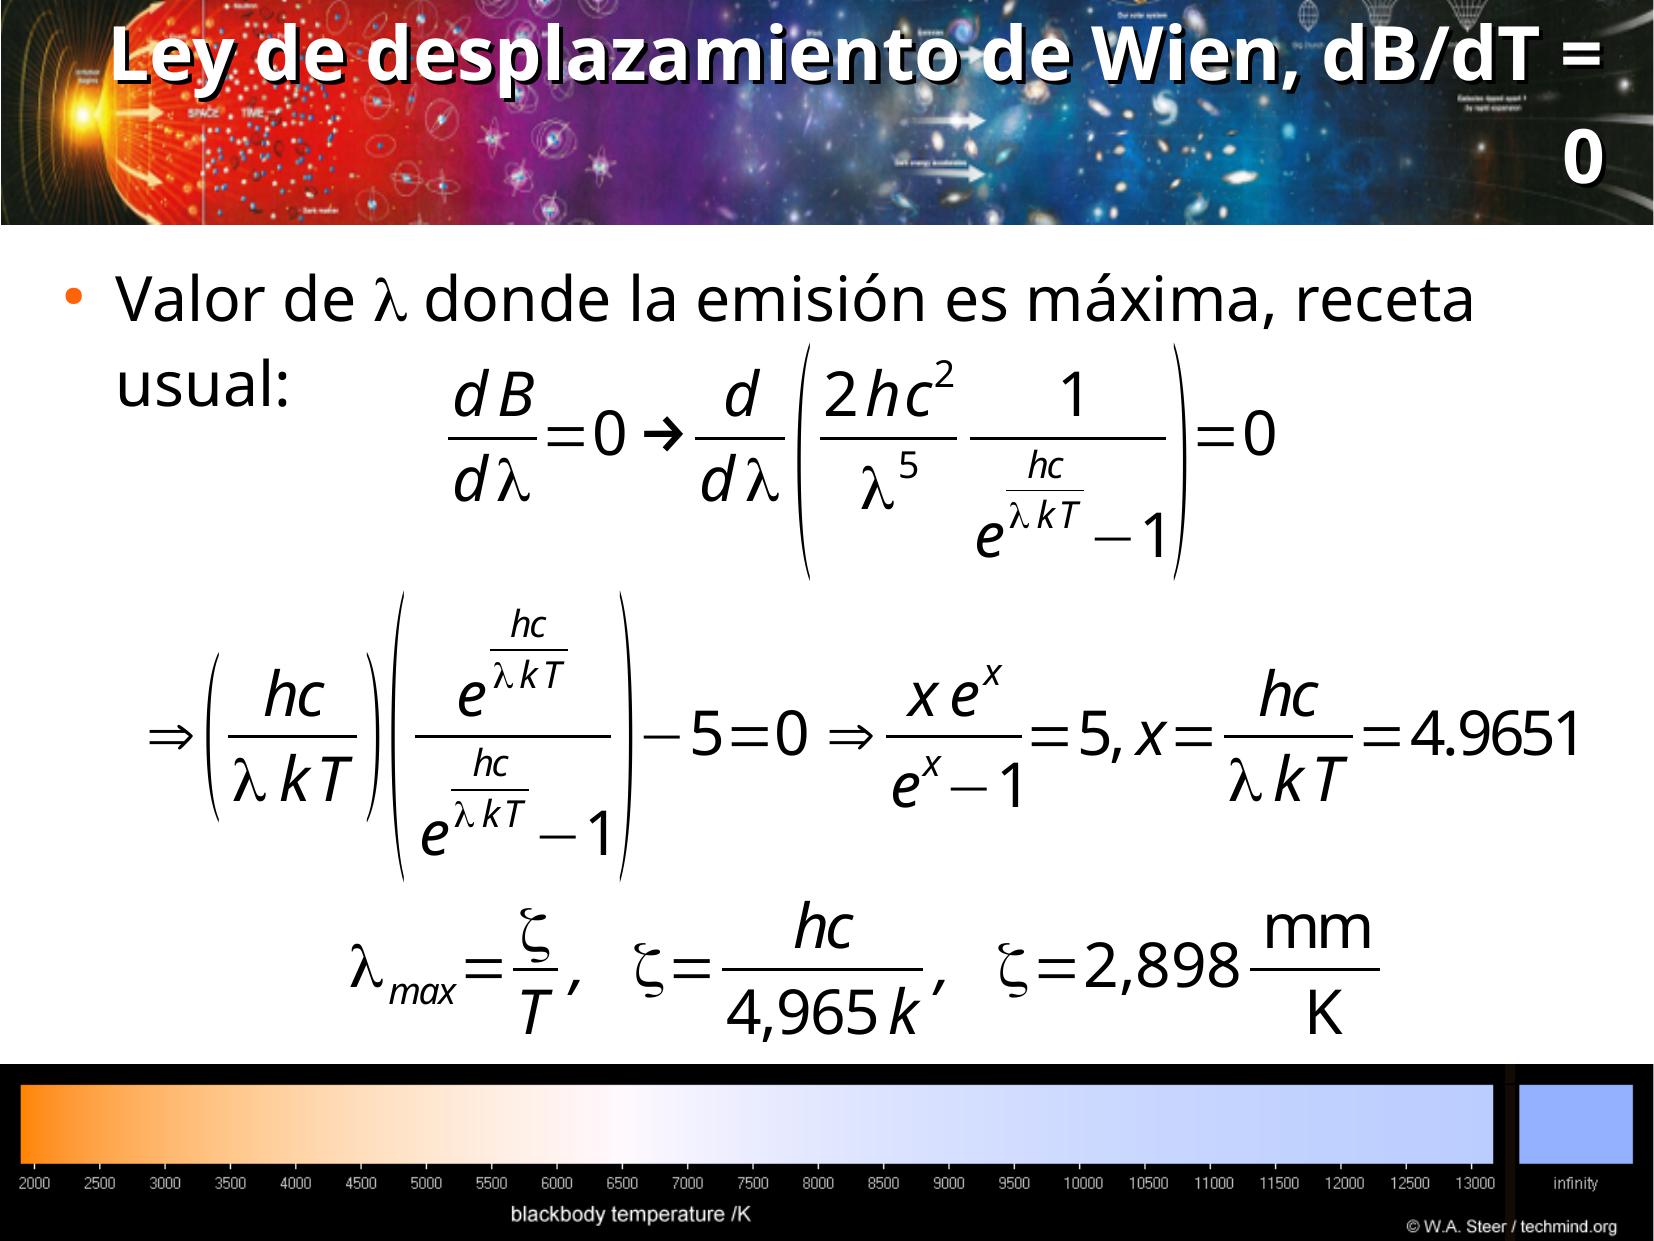

# Ley de desplazamiento de Wien, dB/dT = 0
Valor de l donde la emisión es máxima, receta usual:
{ {d B} over {d %lambda} } =
Sep 22, 2016
H. Asorey - IPAC 2016 - 07/16
22